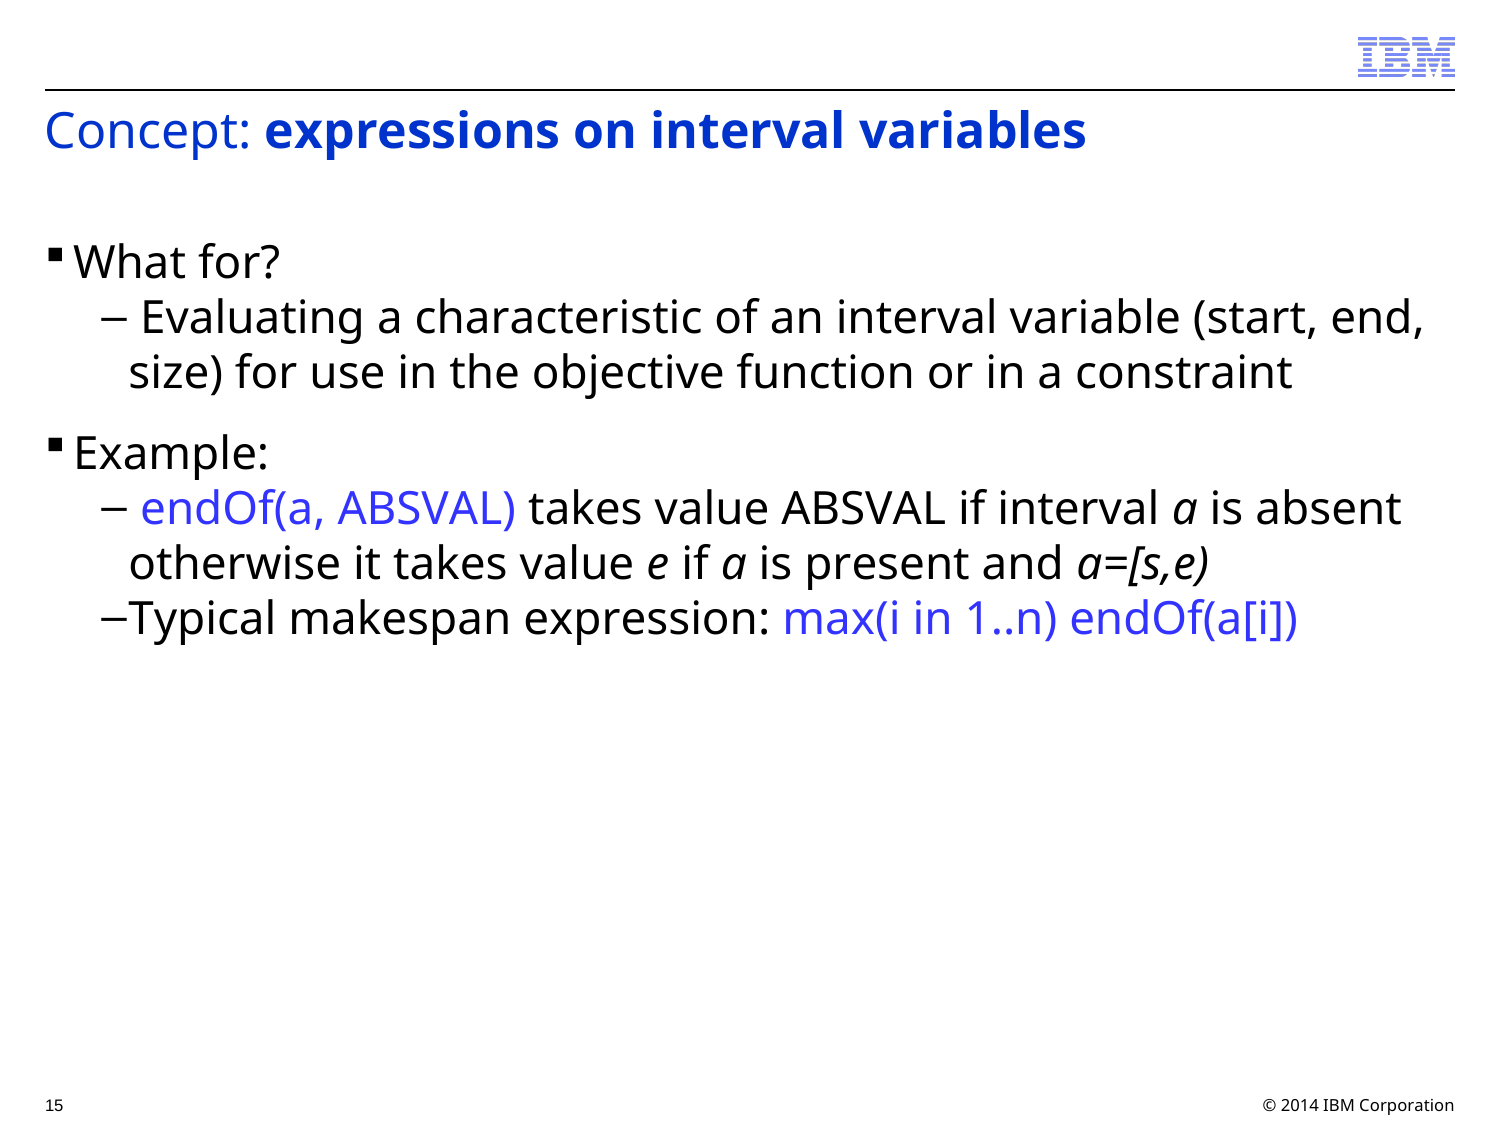

# Concept: expressions on interval variables
What for?
 Evaluating a characteristic of an interval variable (start, end, size) for use in the objective function or in a constraint
Example:
 endOf(a, ABSVAL) takes value ABSVAL if interval a is absent otherwise it takes value e if a is present and a=[s,e)
Typical makespan expression: max(i in 1..n) endOf(a[i])
15